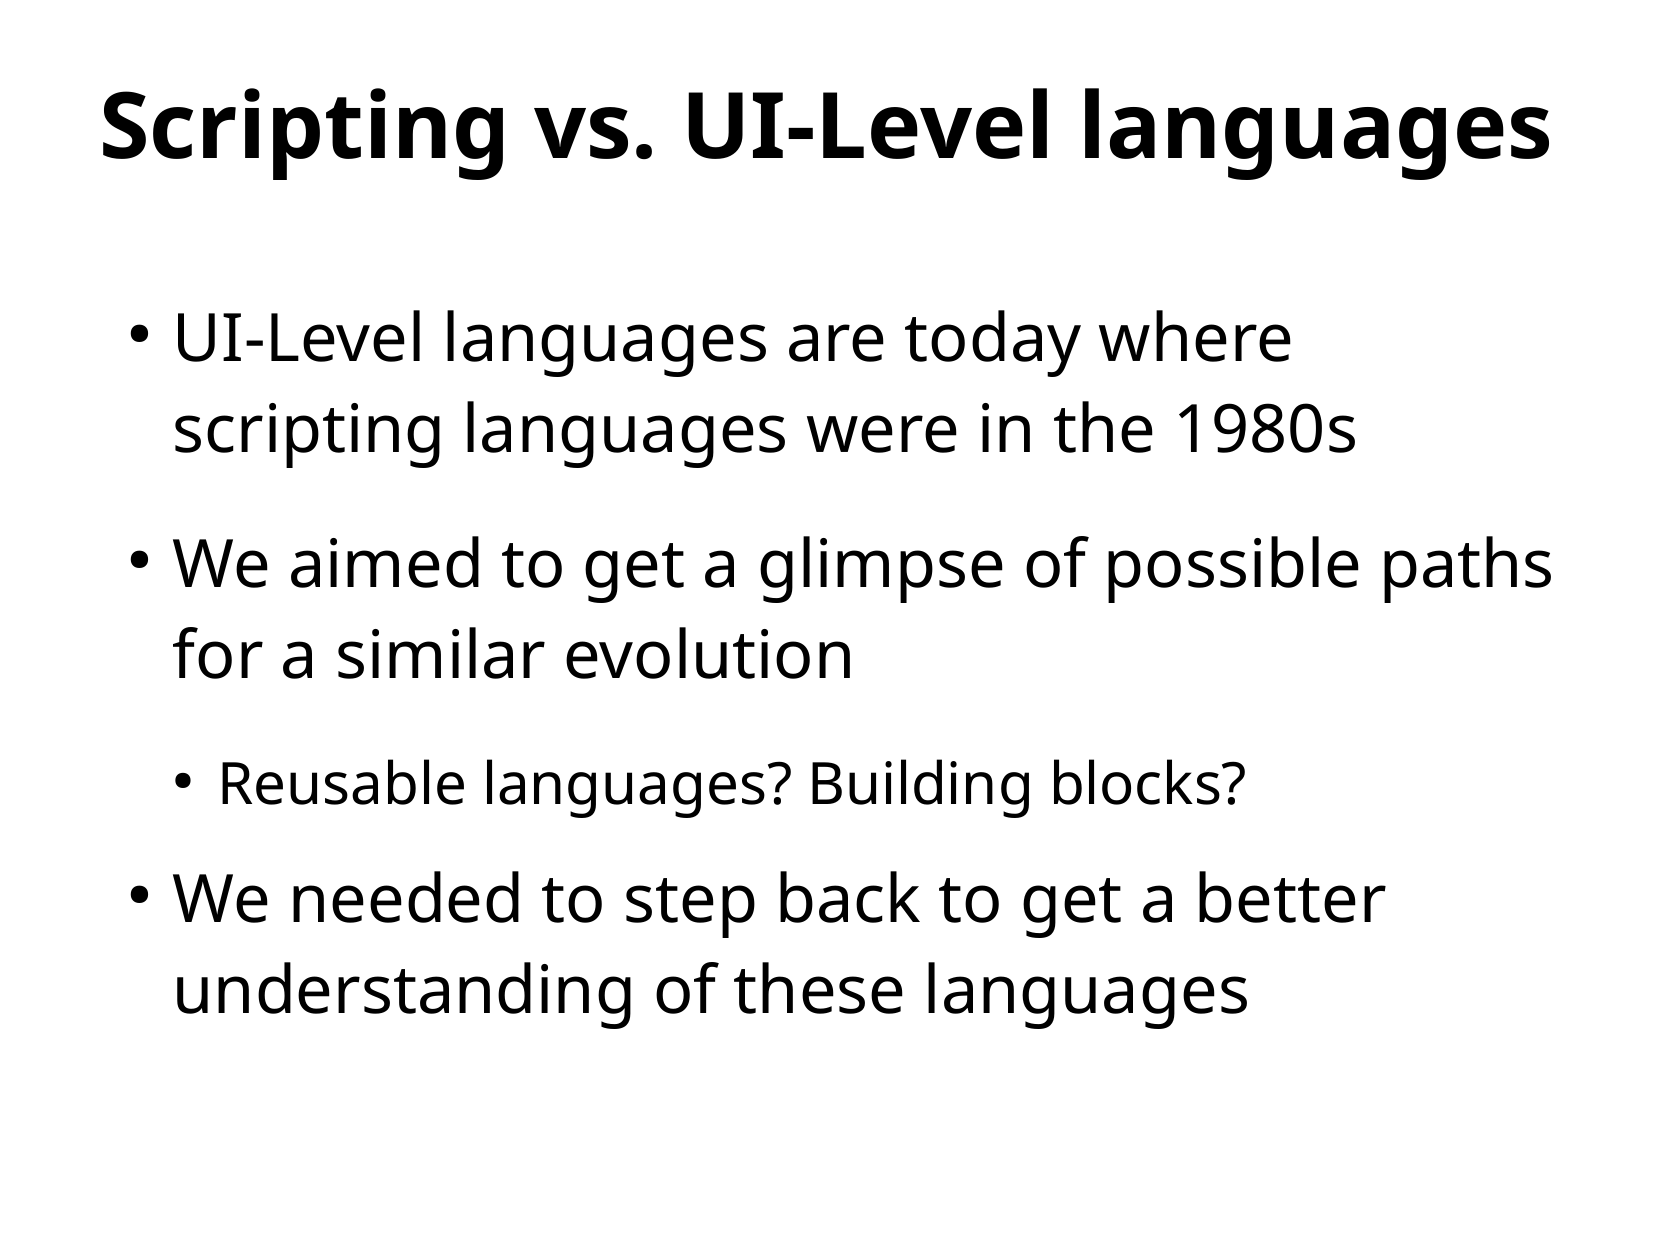

# Scripting vs. UI-Level languages
UI-Level languages are today where
scripting languages were in the 1980s
We aimed to get a glimpse of possible paths for a similar evolution
Reusable languages? Building blocks?
We needed to step back to get a better understanding of these languages